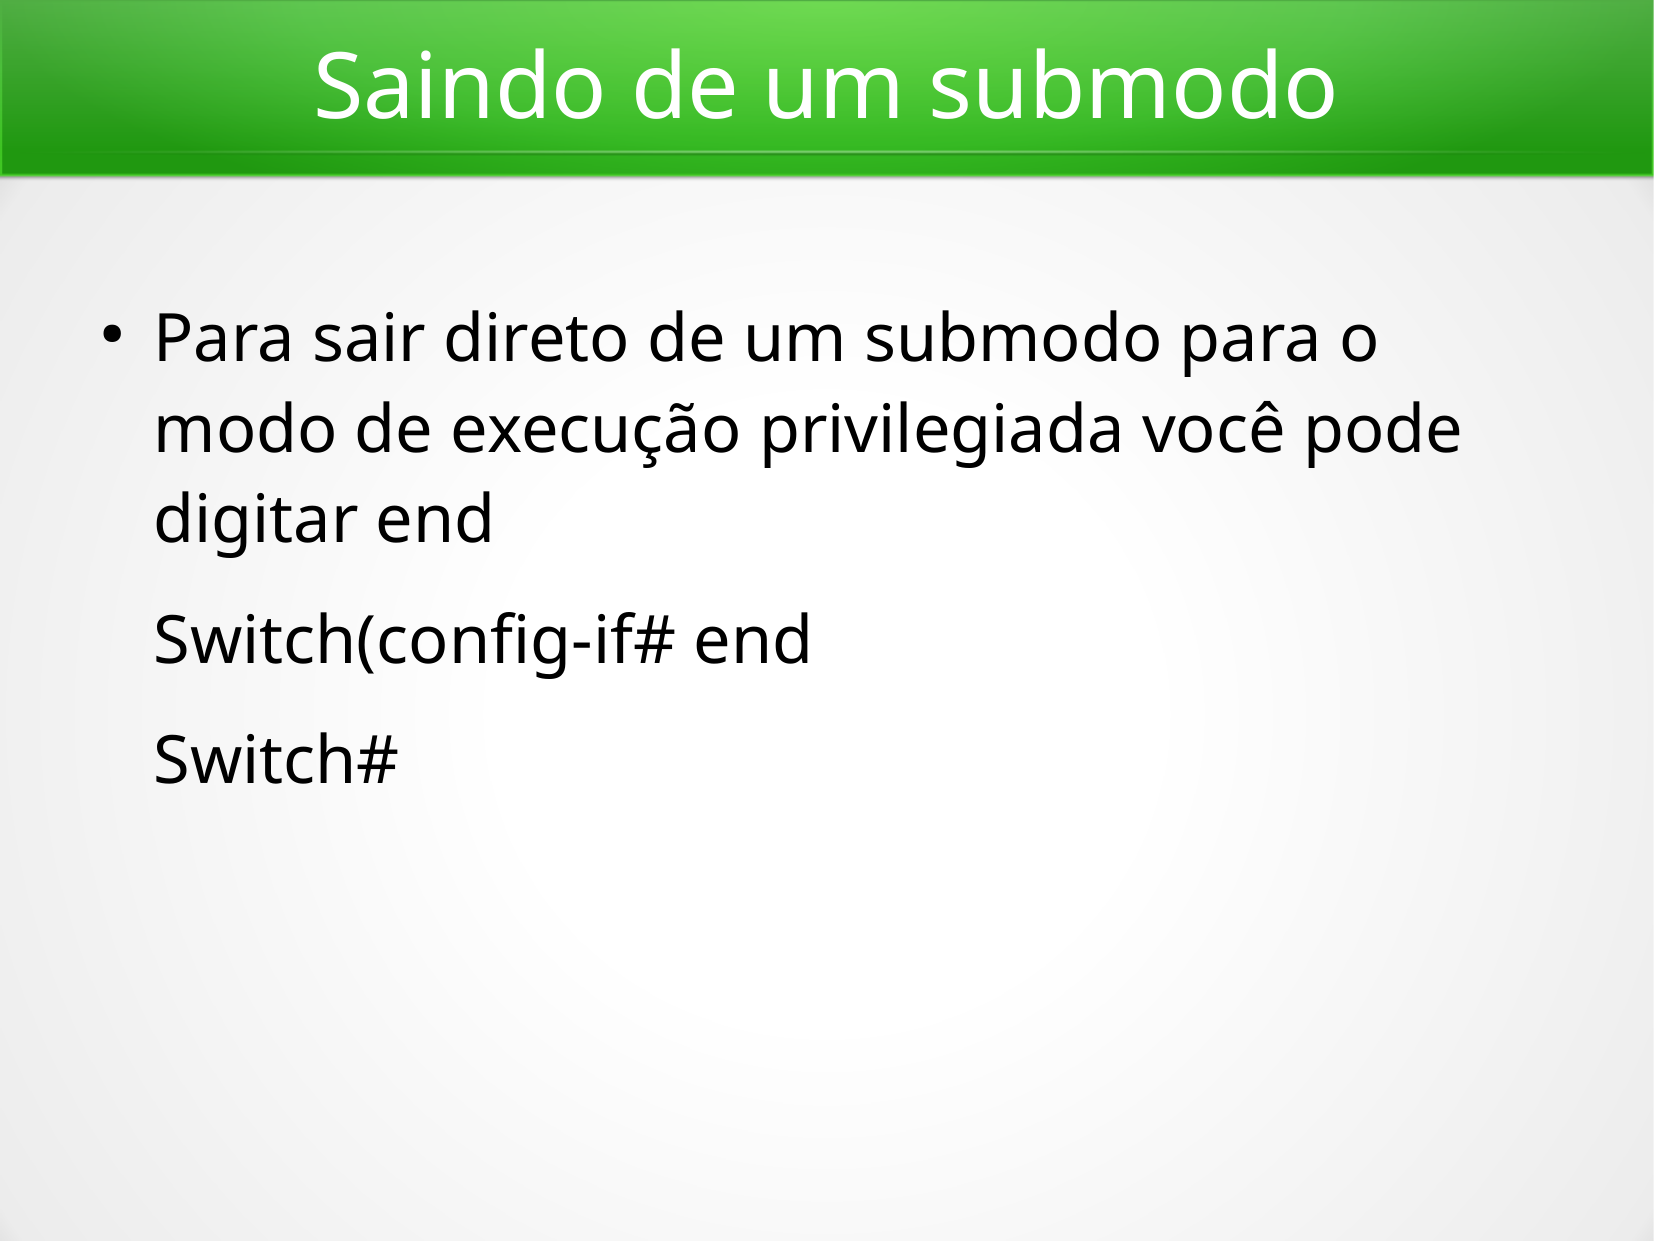

# Saindo de um submodo
Para sair direto de um submodo para o modo de execução privilegiada você pode digitar end
Switch(config-if# end
Switch#